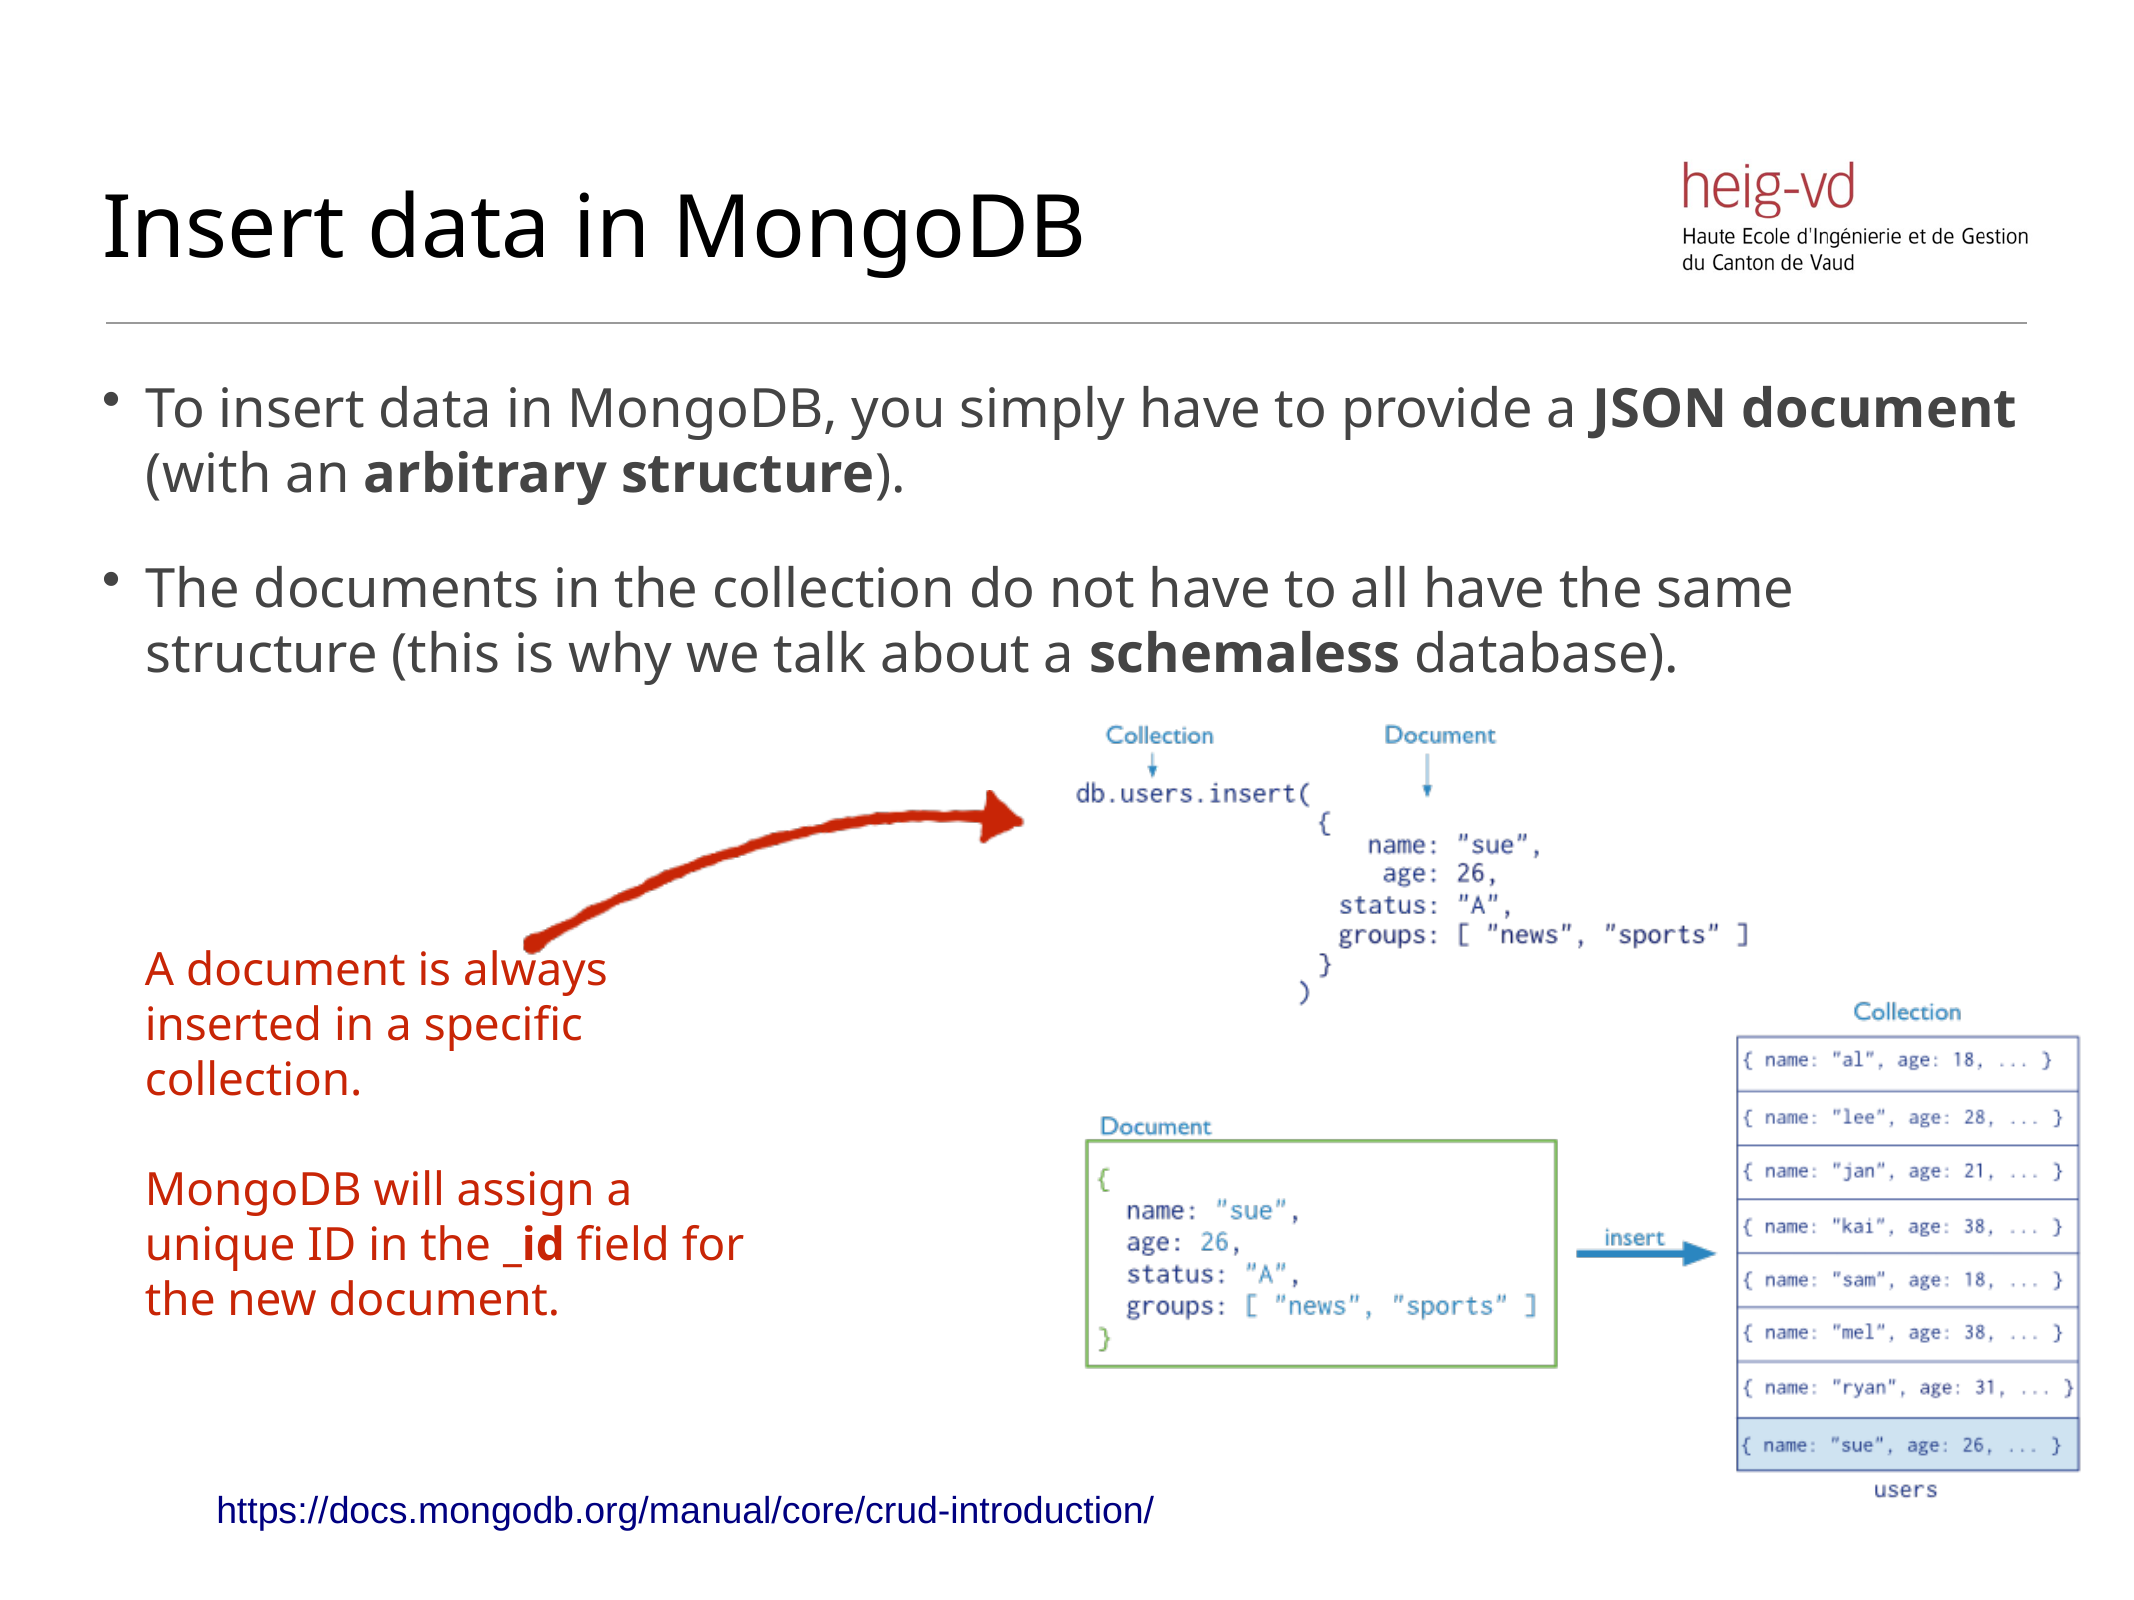

# Insert data in MongoDB
To insert data in MongoDB, you simply have to provide a JSON document (with an arbitrary structure).
The documents in the collection do not have to all have the same structure (this is why we talk about a schemaless database).
A document is always inserted in a specific collection.
MongoDB will assign a unique ID in the _id field for the new document.
https://docs.mongodb.org/manual/core/crud-introduction/